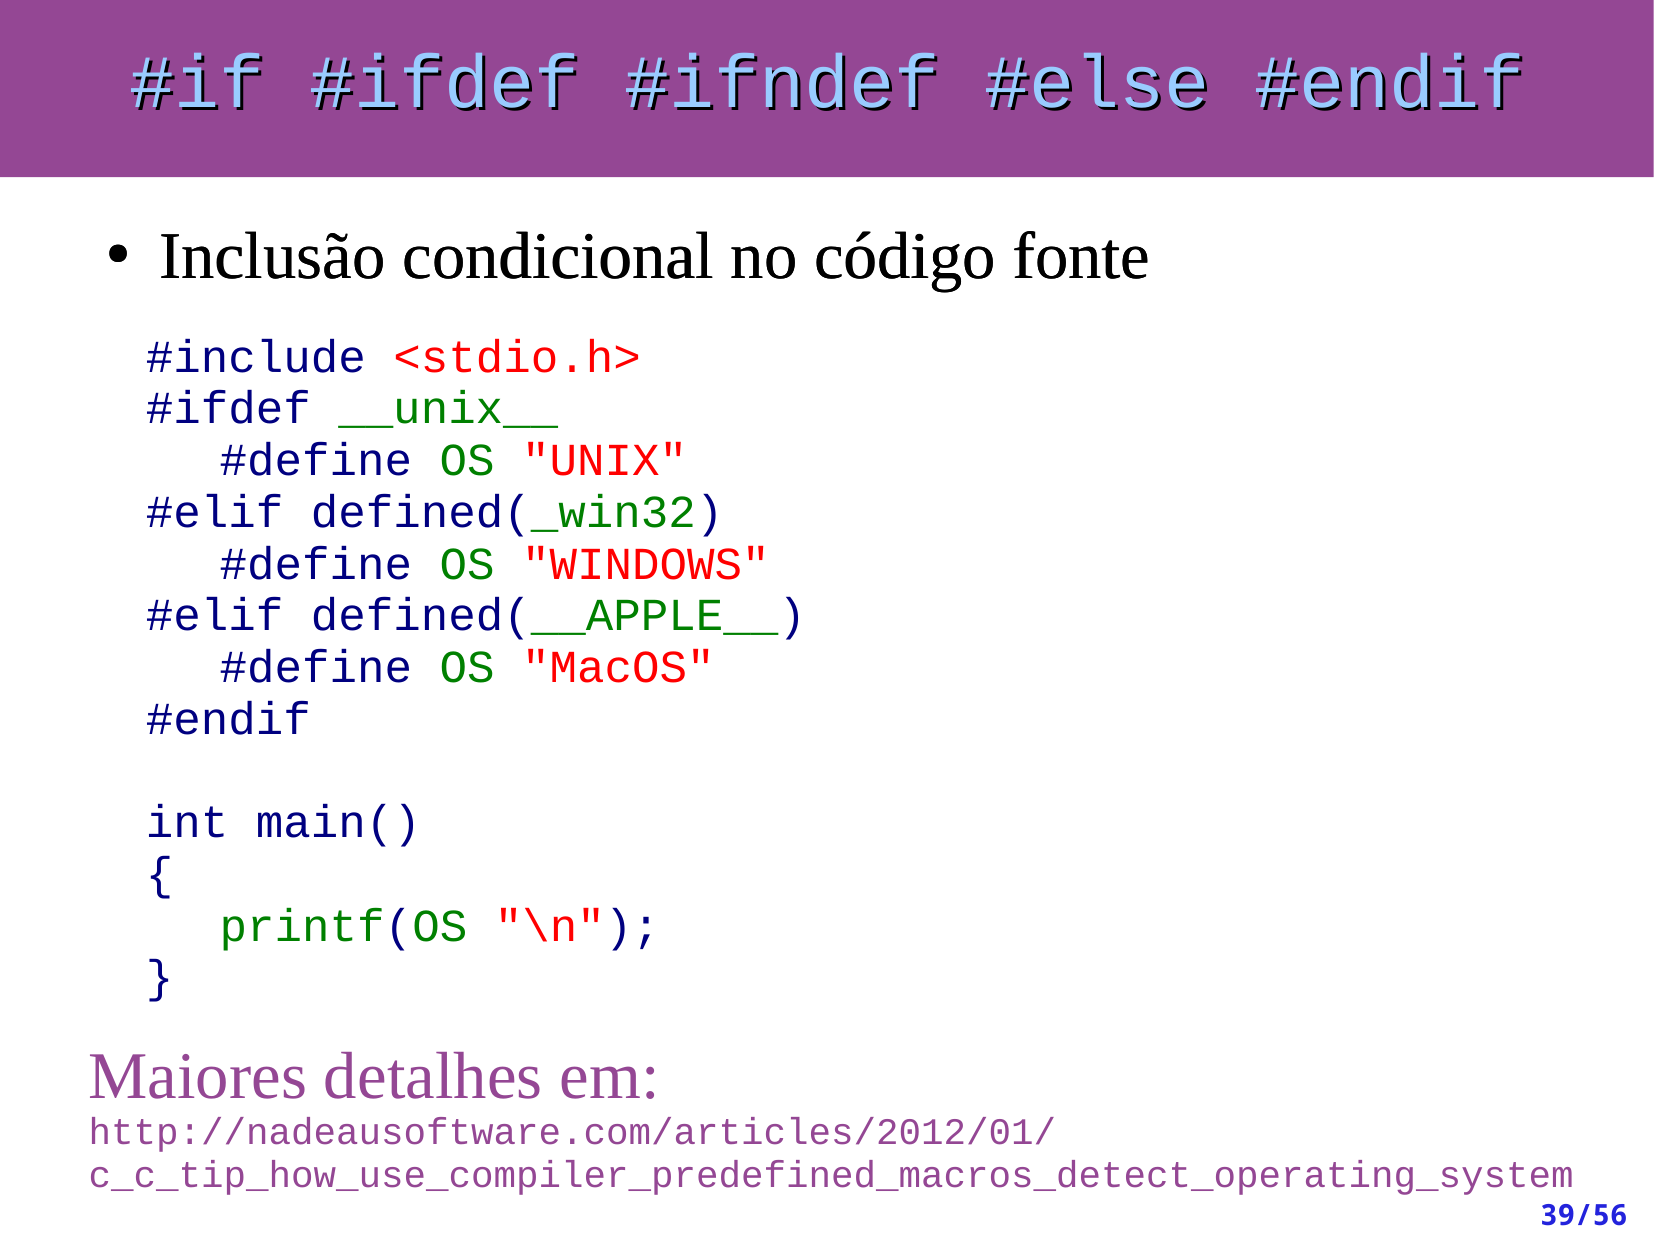

# #if #ifdef #ifndef #else #endif
Inclusão condicional no código fonte
Inclusão condicional no código fonte
#include <stdio.h>
#ifdef __unix__
	#define OS "UNIX"
#elif defined(_win32)
	#define OS "WINDOWS"
#elif defined(__APPLE__)
	#define OS "MacOS"
#endif
int main()
{
	printf(OS "\n");
}
Maiores detalhes em:
http://nadeausoftware.com/articles/2012/01/c_c_tip_how_use_compiler_predefined_macros_detect_operating_system
39